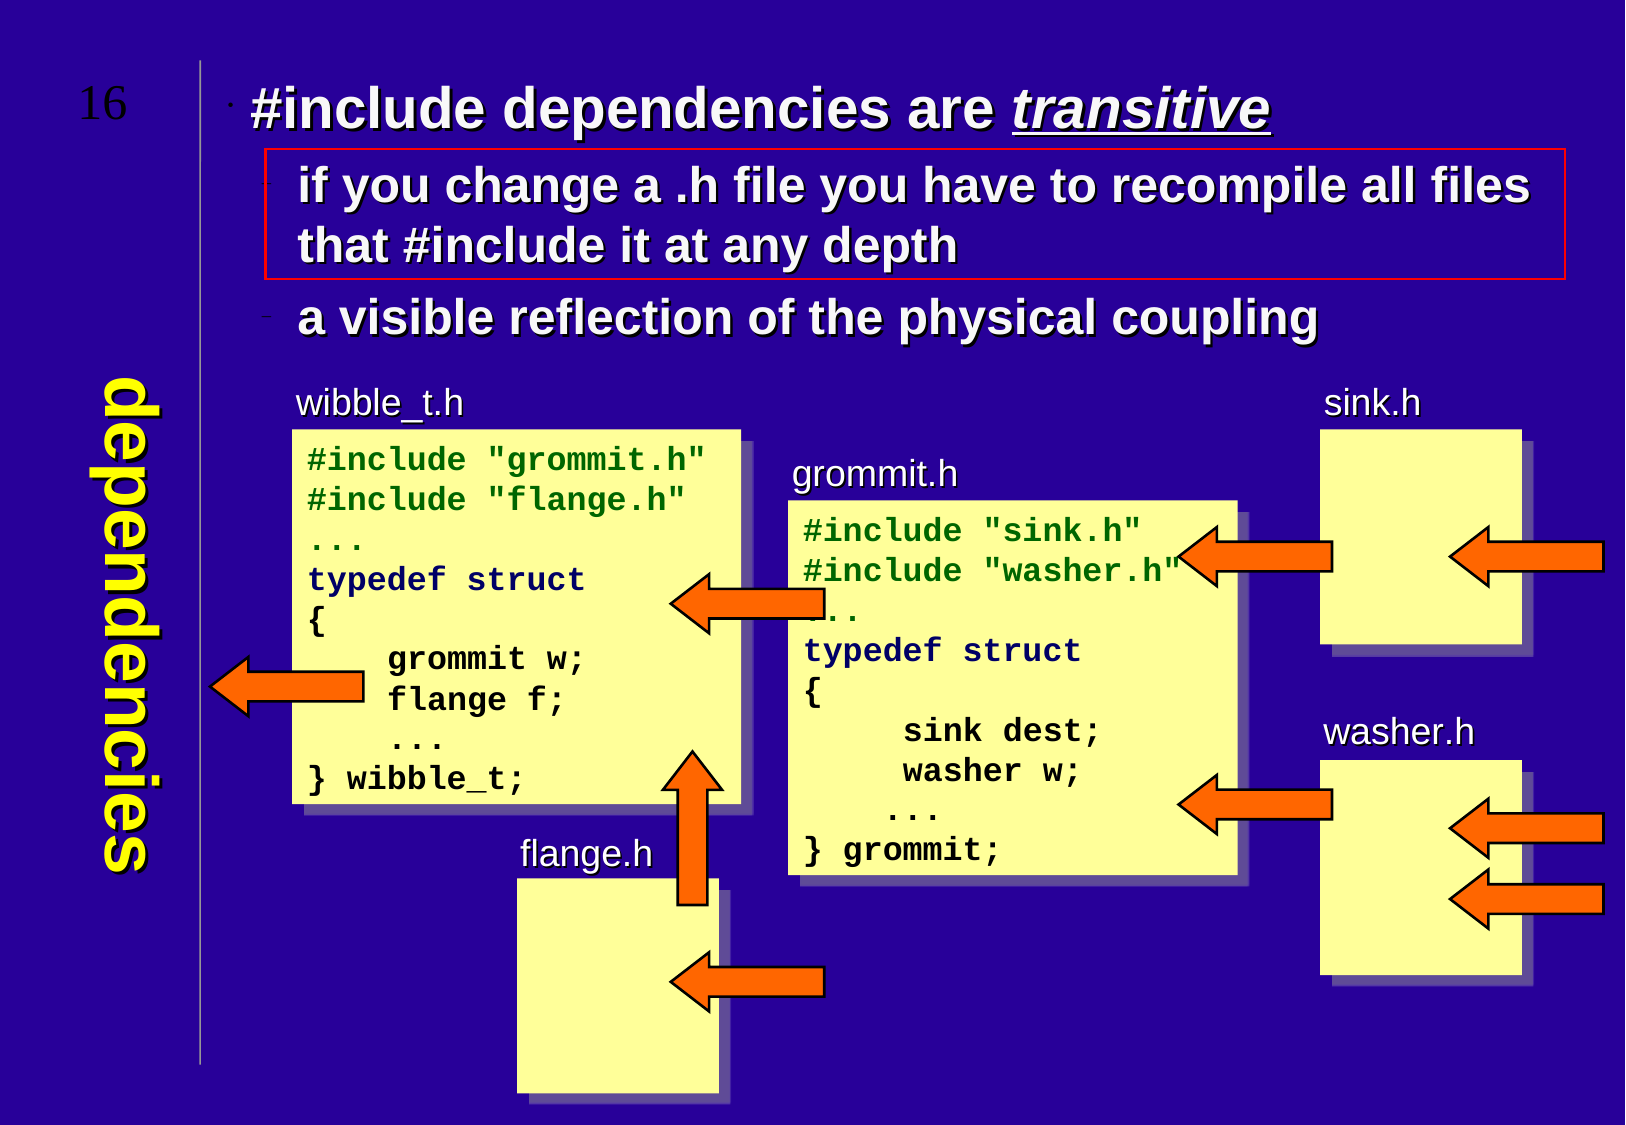

16
 #include dependencies are transitive
if you change a .h file you have to recompile all files that #include it at any depth
a visible reflection of the physical coupling
# dependencies
wibble_t.h
sink.h
#include "grommit.h"
#include "flange.h"
...
typedef struct
{
 grommit w;
 flange f;
 ...
} wibble_t;
grommit.h
#include "sink.h"
#include "washer.h"
...
typedef struct
{
 sink dest;
 washer w;
 ...
} grommit;
washer.h
flange.h